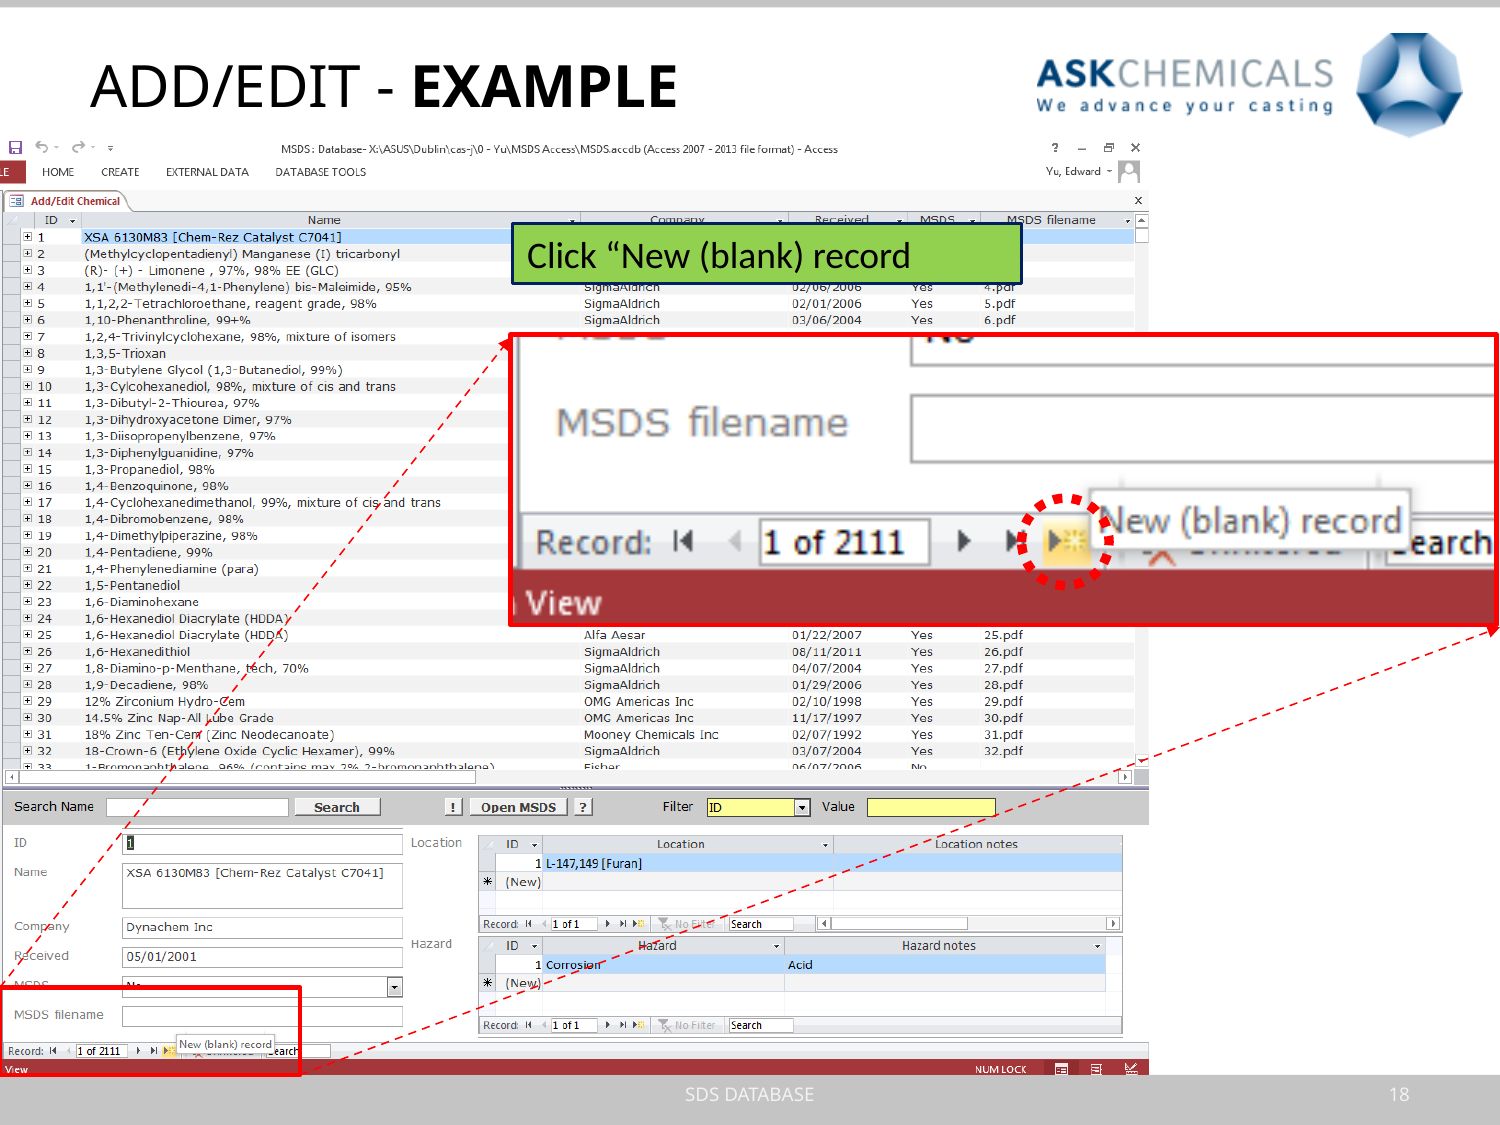

# add/edit - example
Click “New (blank) record
sds database